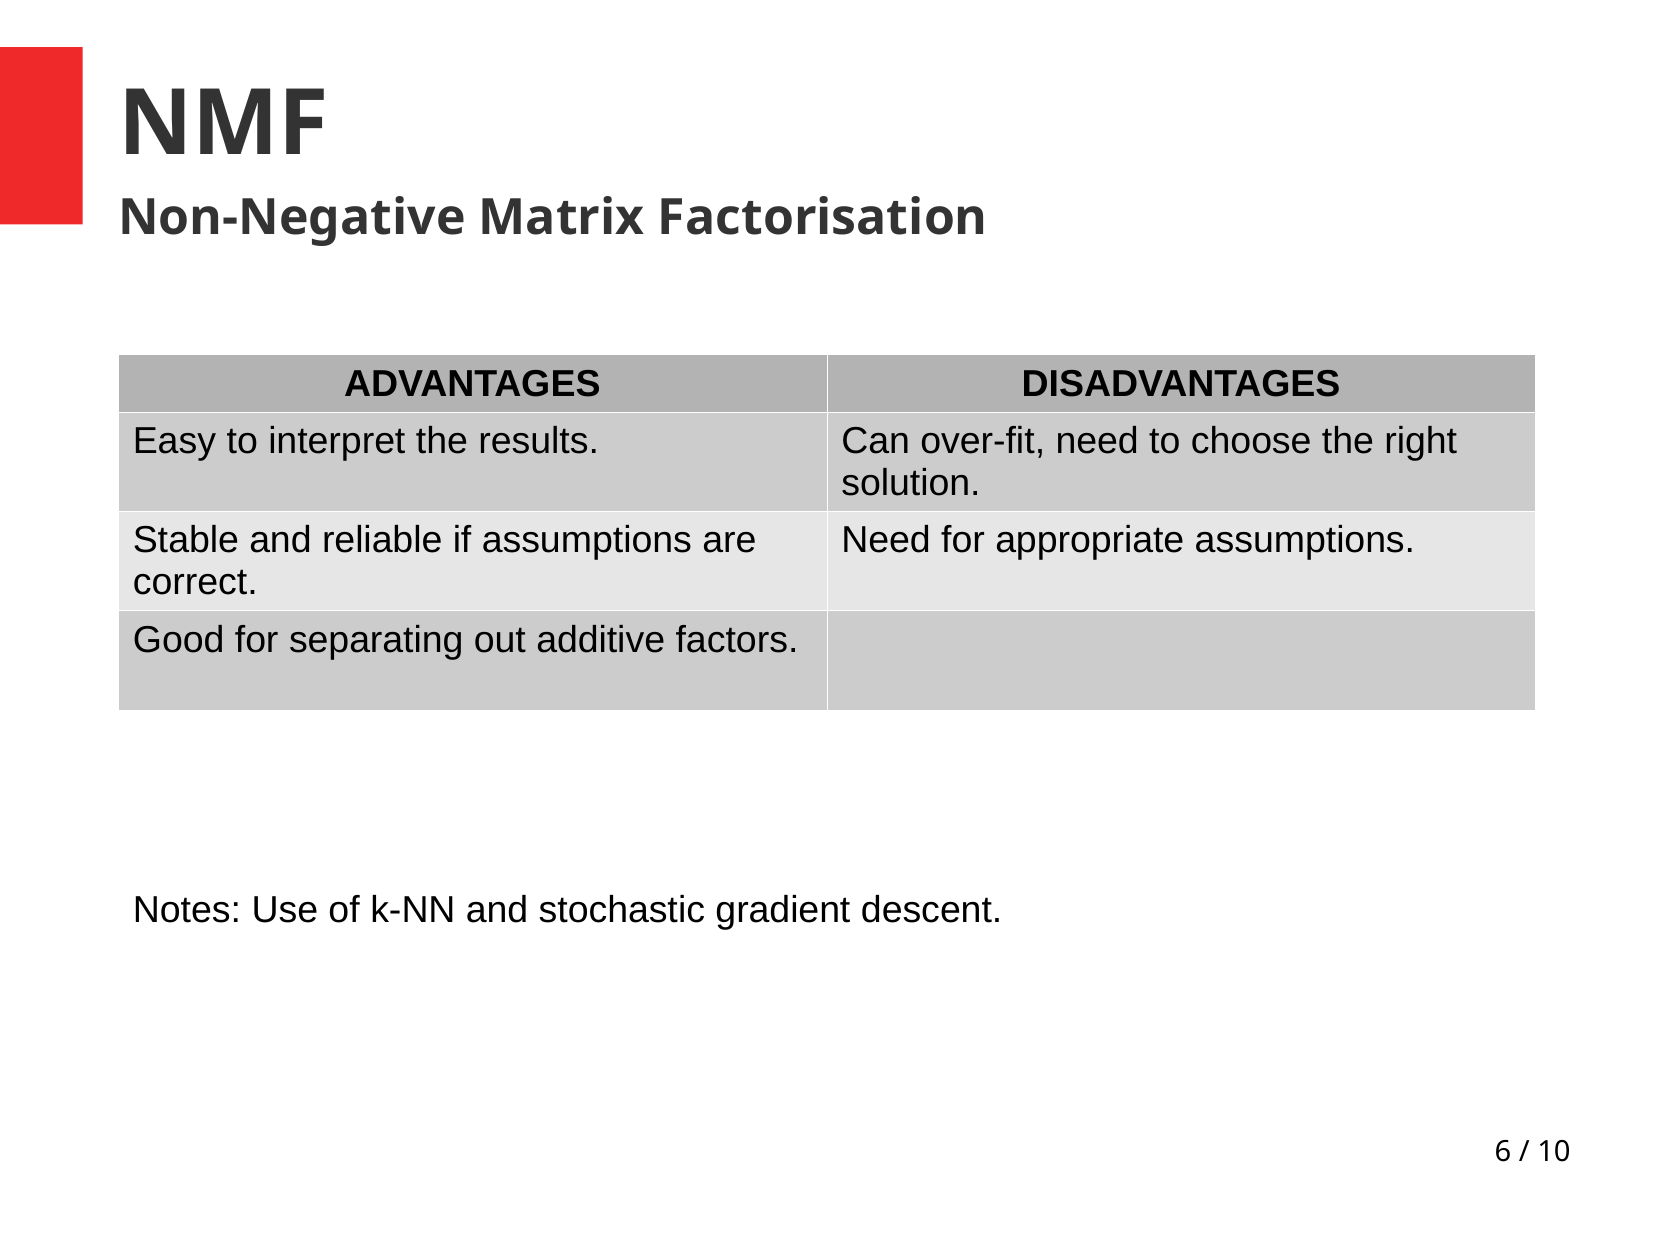

# NMF Non-Negative Matrix Factorisation
| ADVANTAGES | DISADVANTAGES |
| --- | --- |
| Easy to interpret the results. | Can over-fit, need to choose the right solution. |
| Stable and reliable if assumptions are correct. | Need for appropriate assumptions. |
| Good for separating out additive factors. | |
Notes: Use of k-NN and stochastic gradient descent.
6